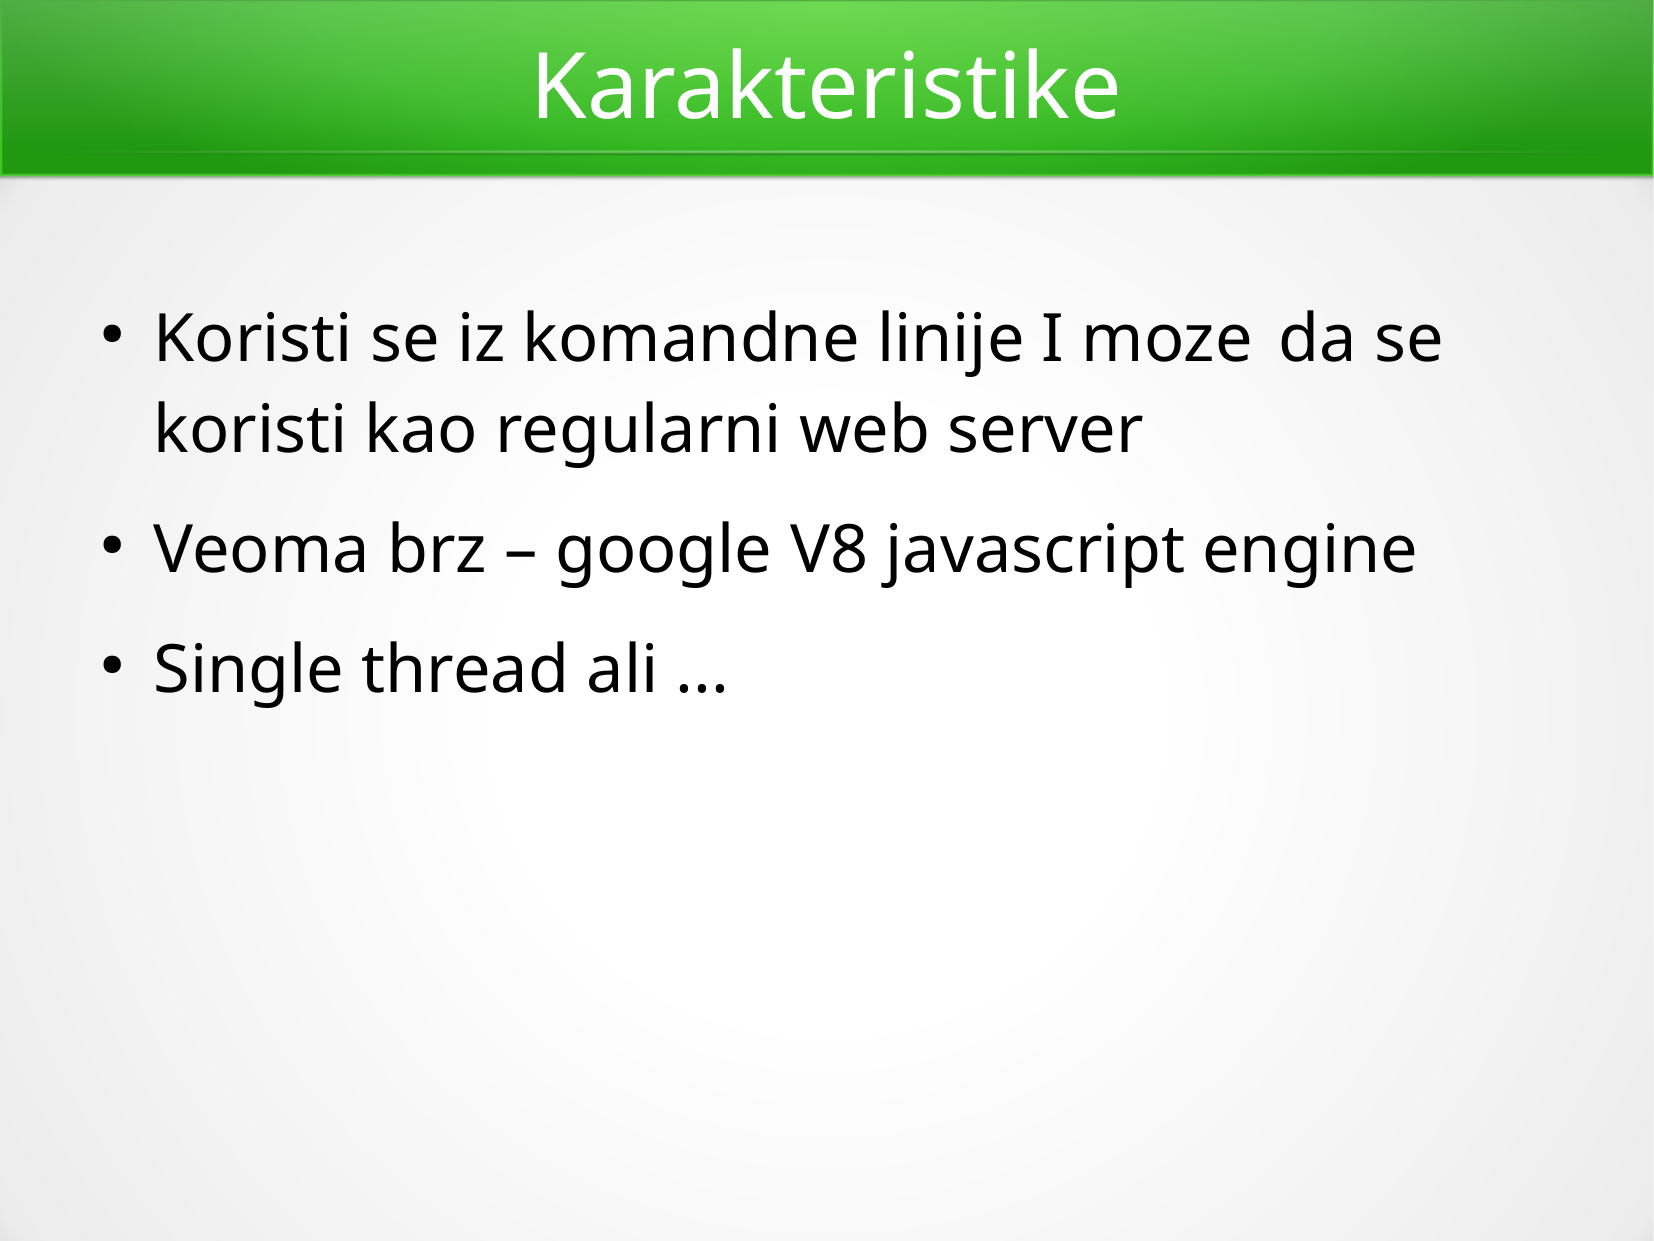

# Karakteristike
Koristi se iz komandne linije I moze 	da se koristi kao regularni web server
Veoma brz – google V8 javascript engine
Single thread ali ...